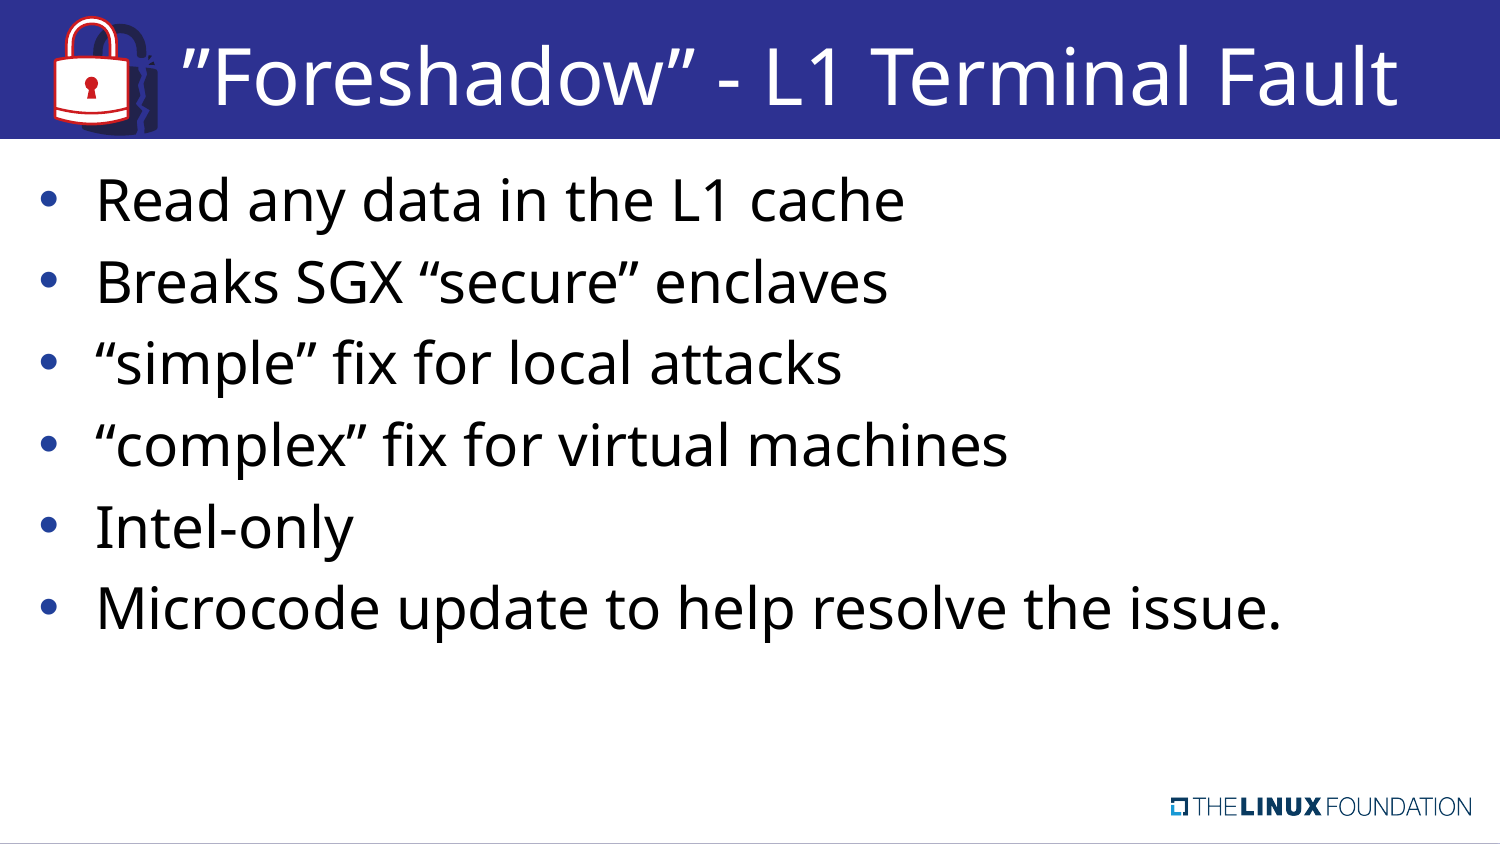

# ”Foreshadow” - L1 Terminal Fault
Read any data in the L1 cache
Breaks SGX “secure” enclaves
“simple” fix for local attacks
“complex” fix for virtual machines
Intel-only
Microcode update to help resolve the issue.